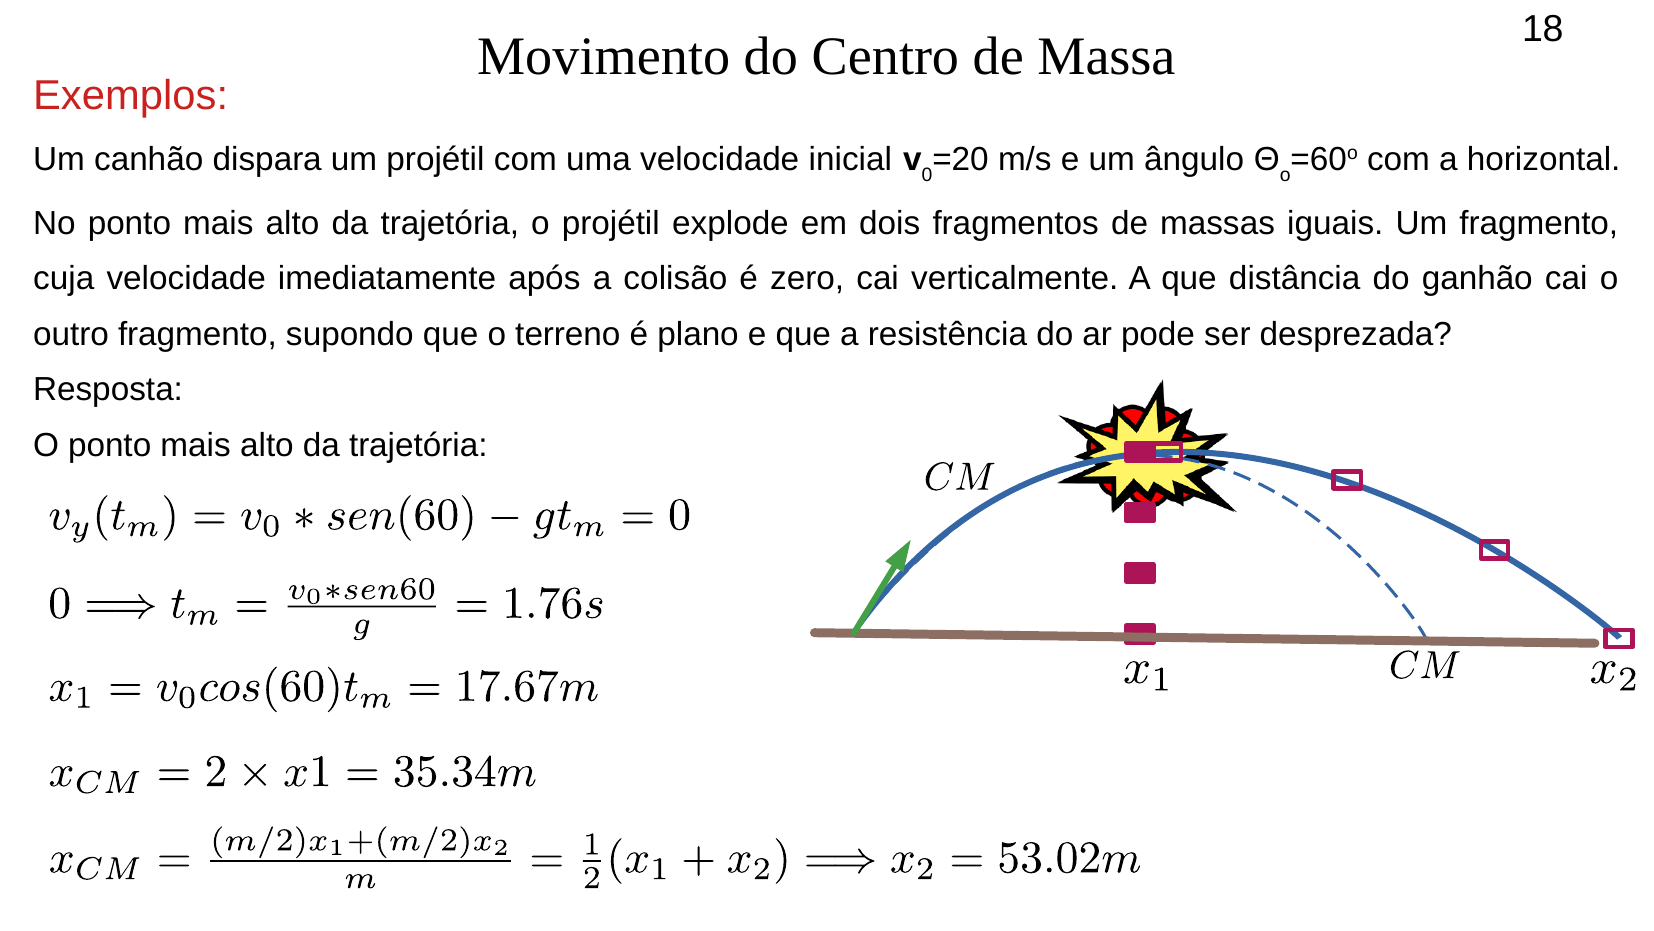

Movimento do Centro de Massa
Exemplos:
Um canhão dispara um projétil com uma velocidade inicial v0=20 m/s e um ângulo Θo=60o com a horizontal. No ponto mais alto da trajetória, o projétil explode em dois fragmentos de massas iguais. Um fragmento, cuja velocidade imediatamente após a colisão é zero, cai verticalmente. A que distância do ganhão cai o outro fragmento, supondo que o terreno é plano e que a resistência do ar pode ser desprezada?
Resposta:
O ponto mais alto da trajetória: